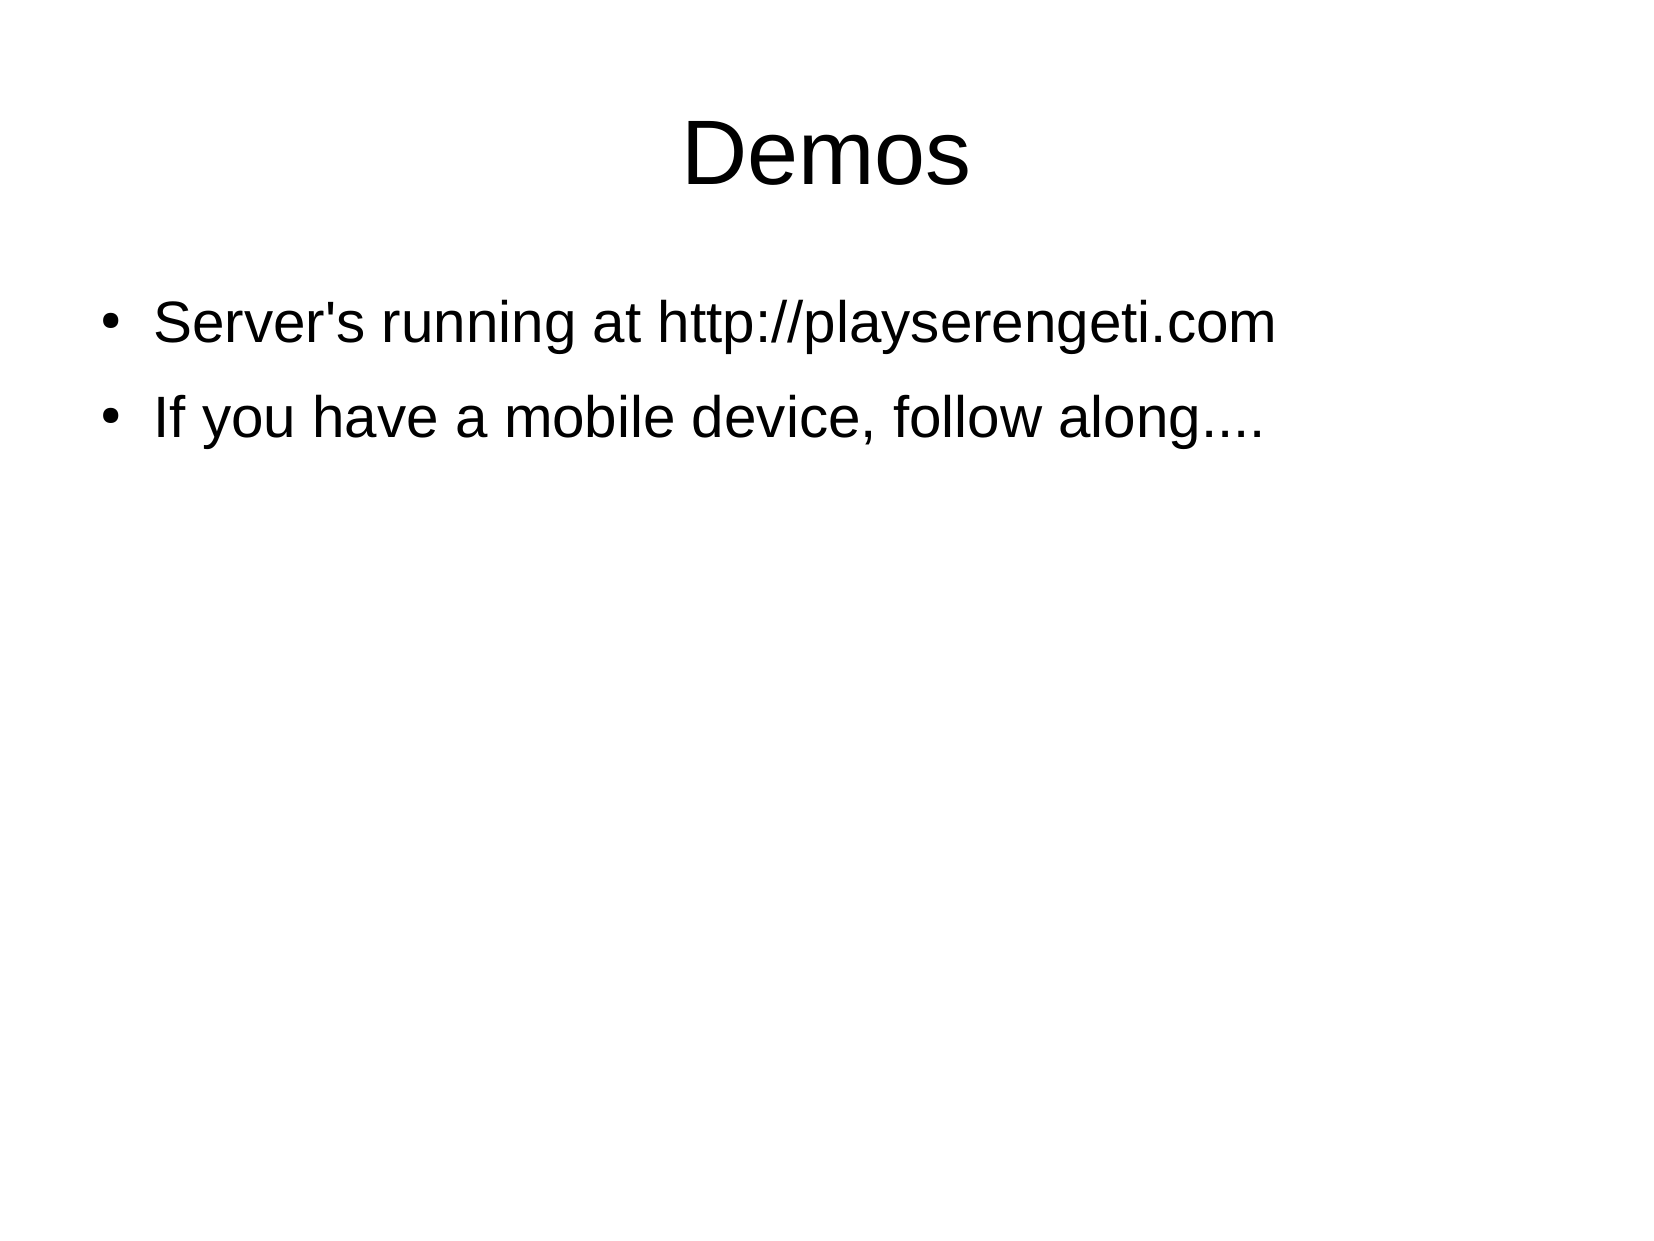

# Demos
Server's running at http://playserengeti.com
If you have a mobile device, follow along....